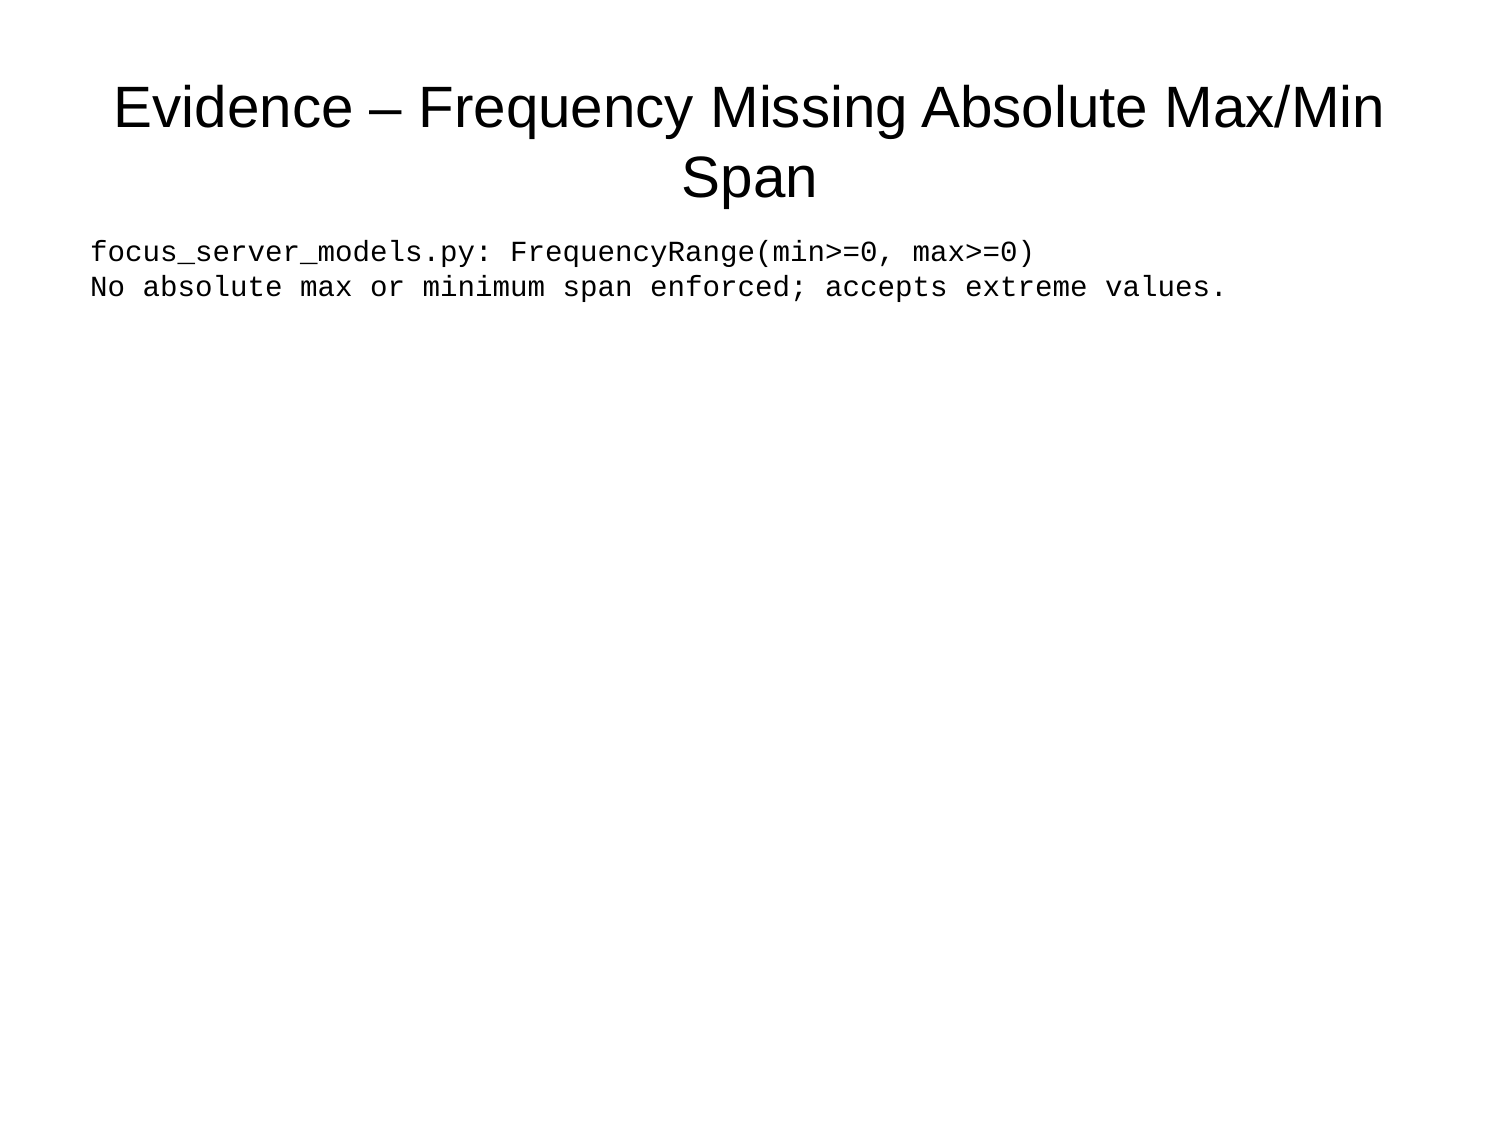

# Evidence – Frequency Missing Absolute Max/Min Span
focus_server_models.py: FrequencyRange(min>=0, max>=0)
No absolute max or minimum span enforced; accepts extreme values.